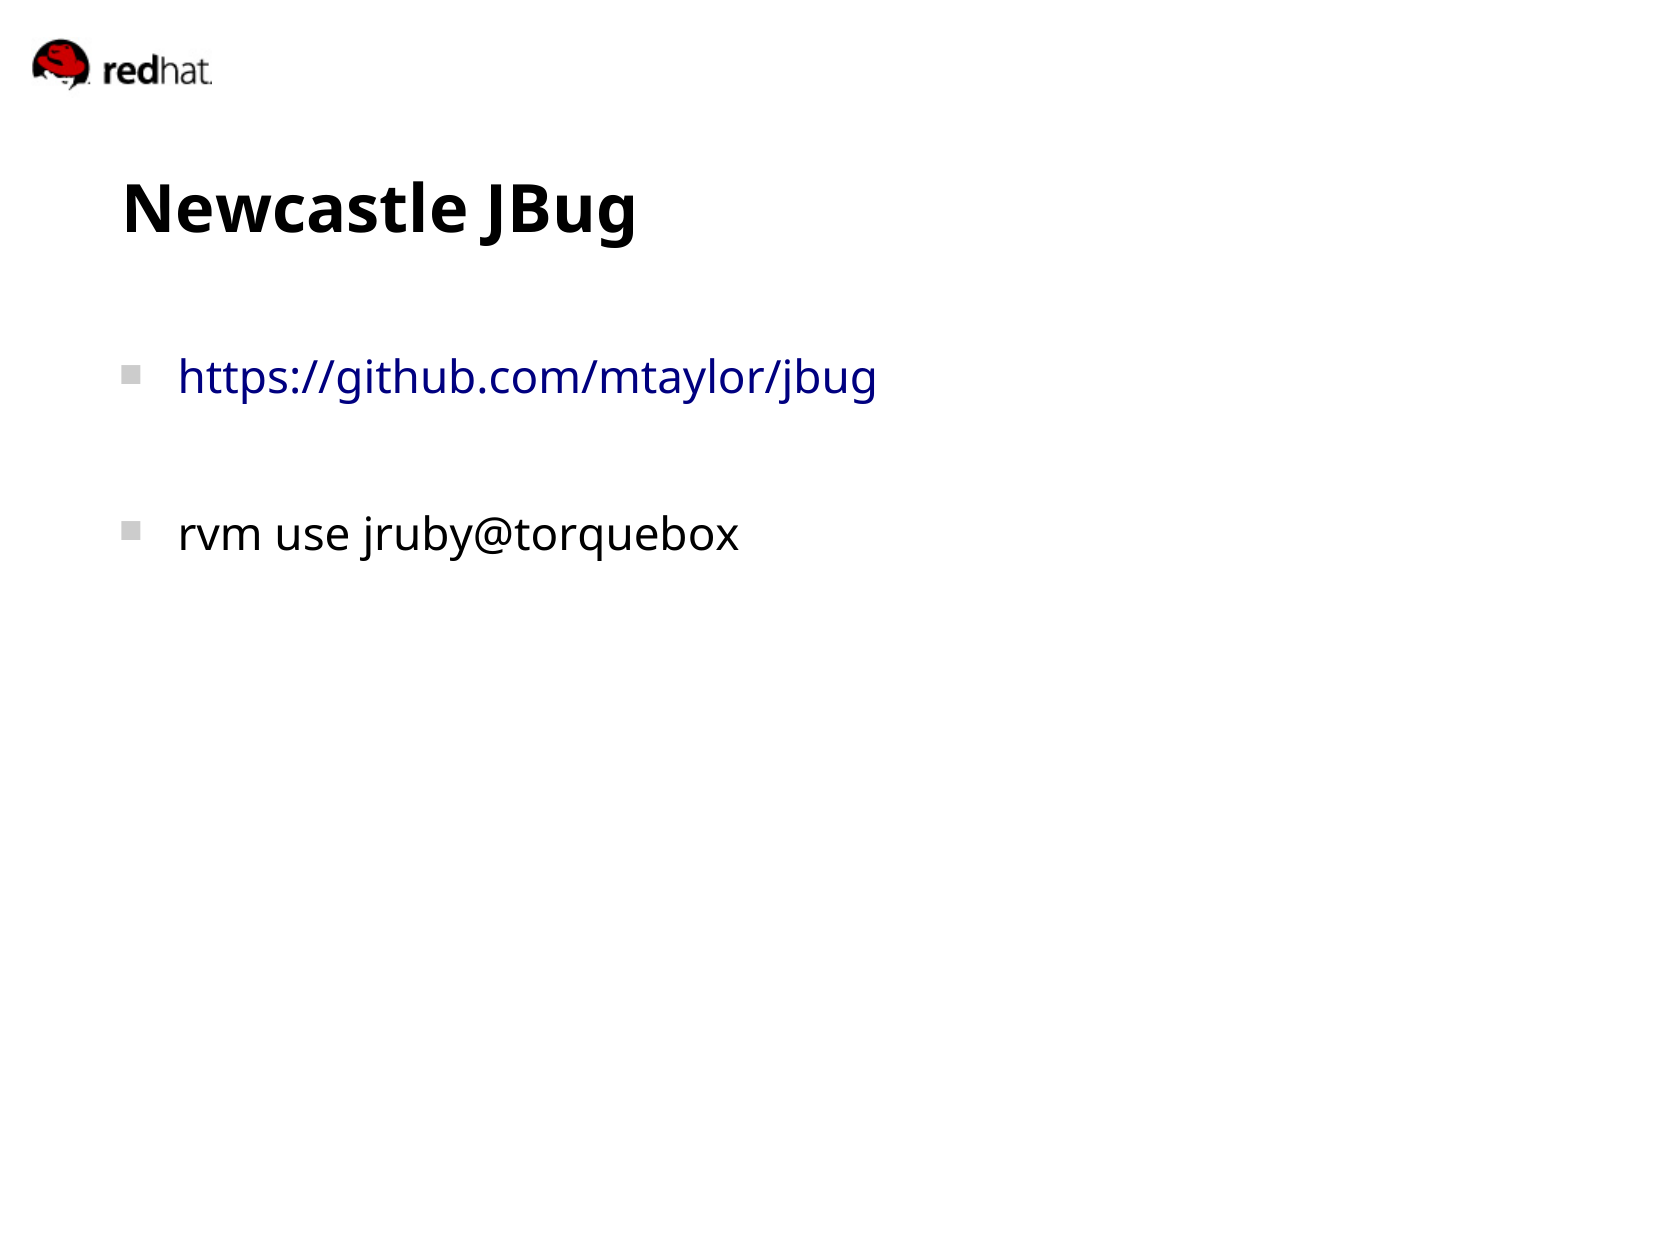

# Newcastle JBug
https://github.com/mtaylor/jbug
rvm use jruby@torquebox